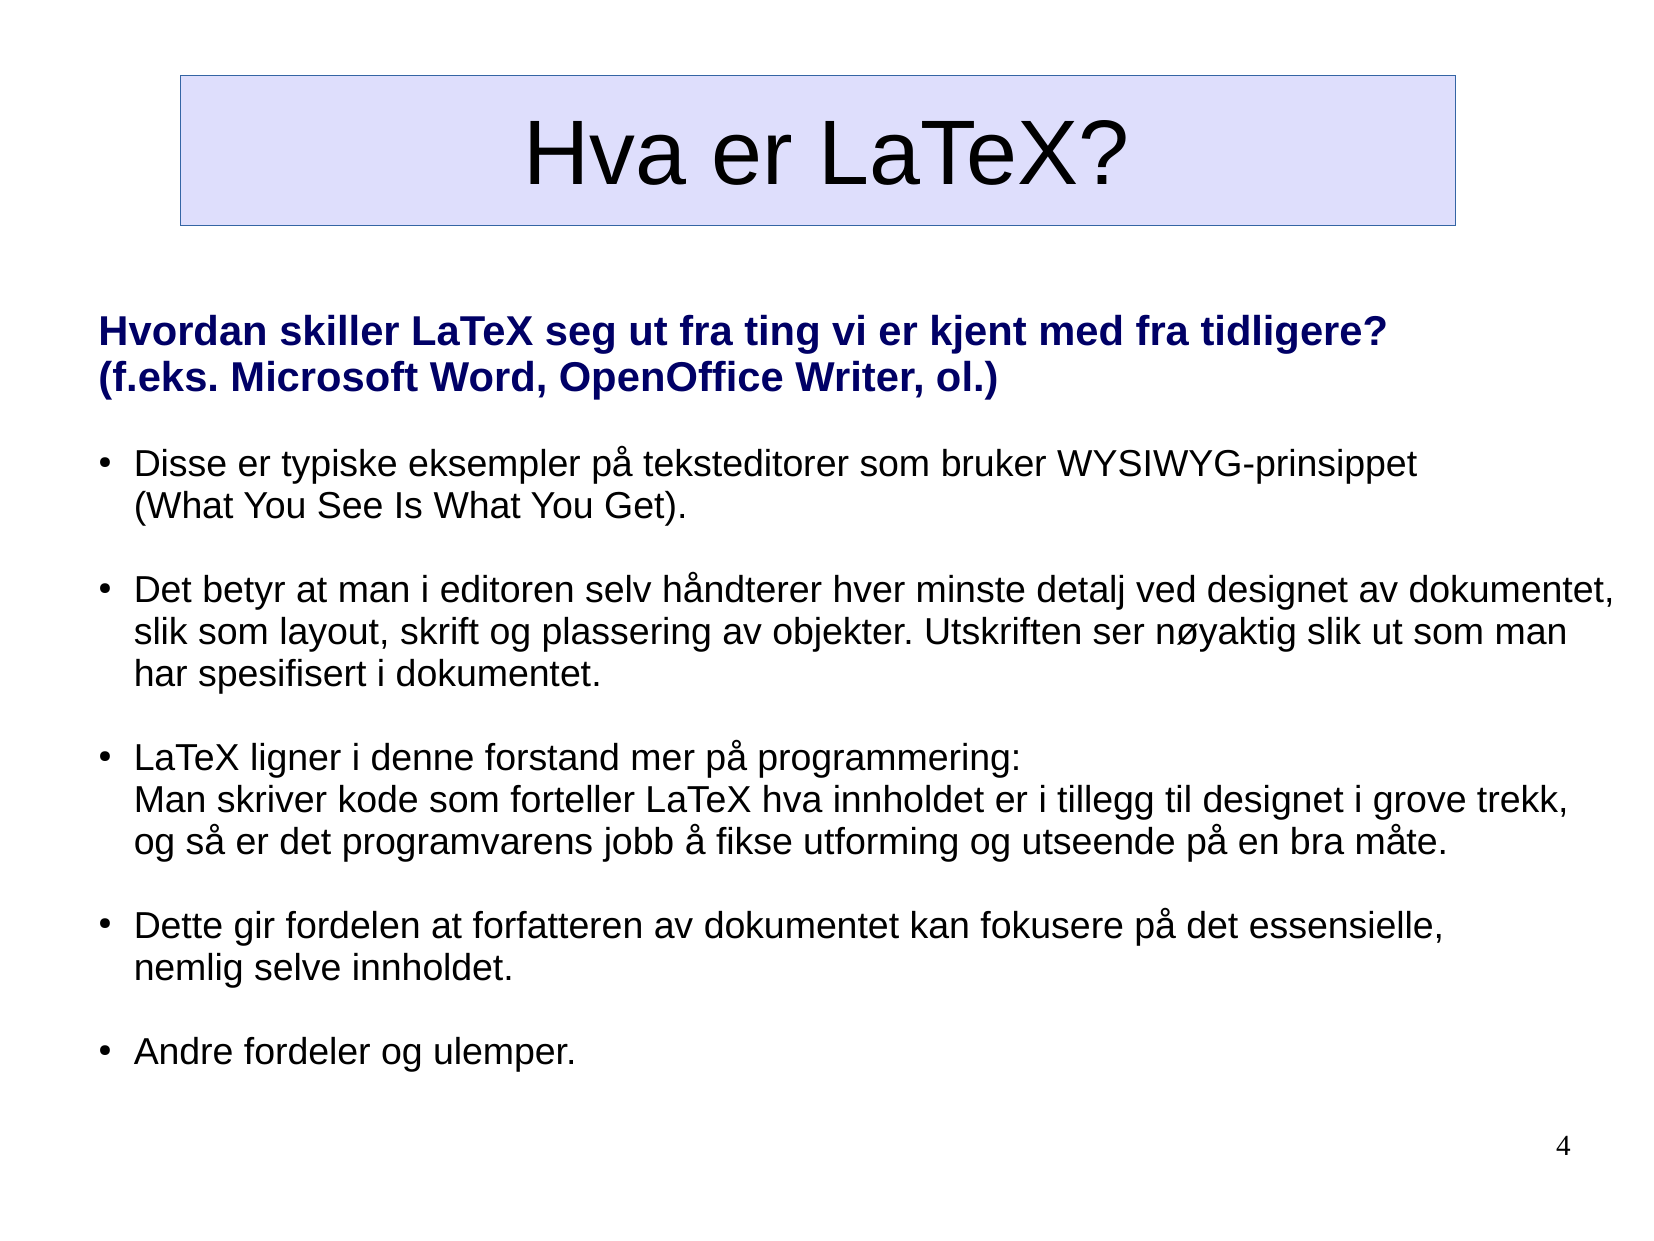

# Hva er LaTeX?
Hvordan skiller LaTeX seg ut fra ting vi er kjent med fra tidligere?
(f.eks. Microsoft Word, OpenOffice Writer, ol.)
Disse er typiske eksempler på teksteditorer som bruker WYSIWYG-prinsippet
(What You See Is What You Get).
Det betyr at man i editoren selv håndterer hver minste detalj ved designet av dokumentet,
slik som layout, skrift og plassering av objekter. Utskriften ser nøyaktig slik ut som man
har spesifisert i dokumentet.
LaTeX ligner i denne forstand mer på programmering:
Man skriver kode som forteller LaTeX hva innholdet er i tillegg til designet i grove trekk,
og så er det programvarens jobb å fikse utforming og utseende på en bra måte.
Dette gir fordelen at forfatteren av dokumentet kan fokusere på det essensielle,
nemlig selve innholdet.
Andre fordeler og ulemper.
4